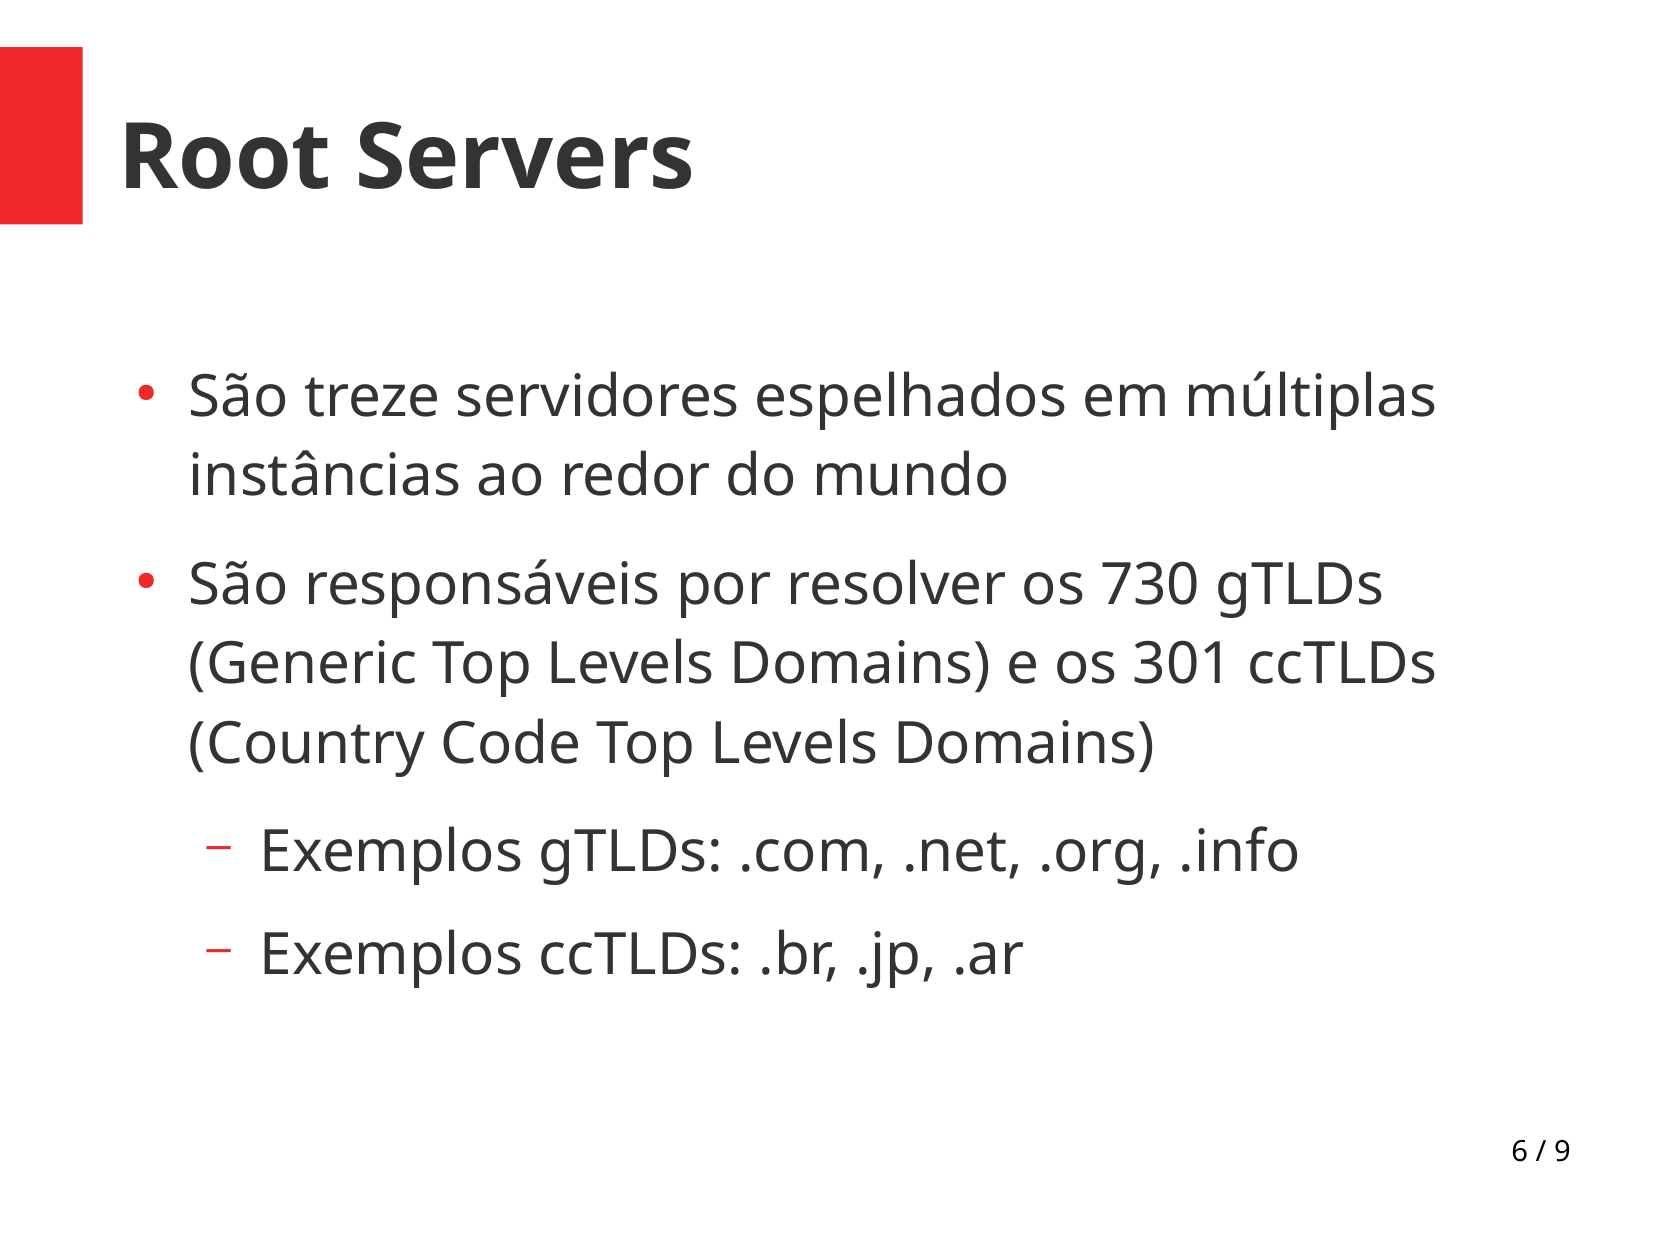

# Root Servers
São treze servidores espelhados em múltiplas instâncias ao redor do mundo
São responsáveis por resolver os 730 gTLDs (Generic Top Levels Domains) e os 301 ccTLDs (Country Code Top Levels Domains)
Exemplos gTLDs: .com, .net, .org, .info
Exemplos ccTLDs: .br, .jp, .ar
6